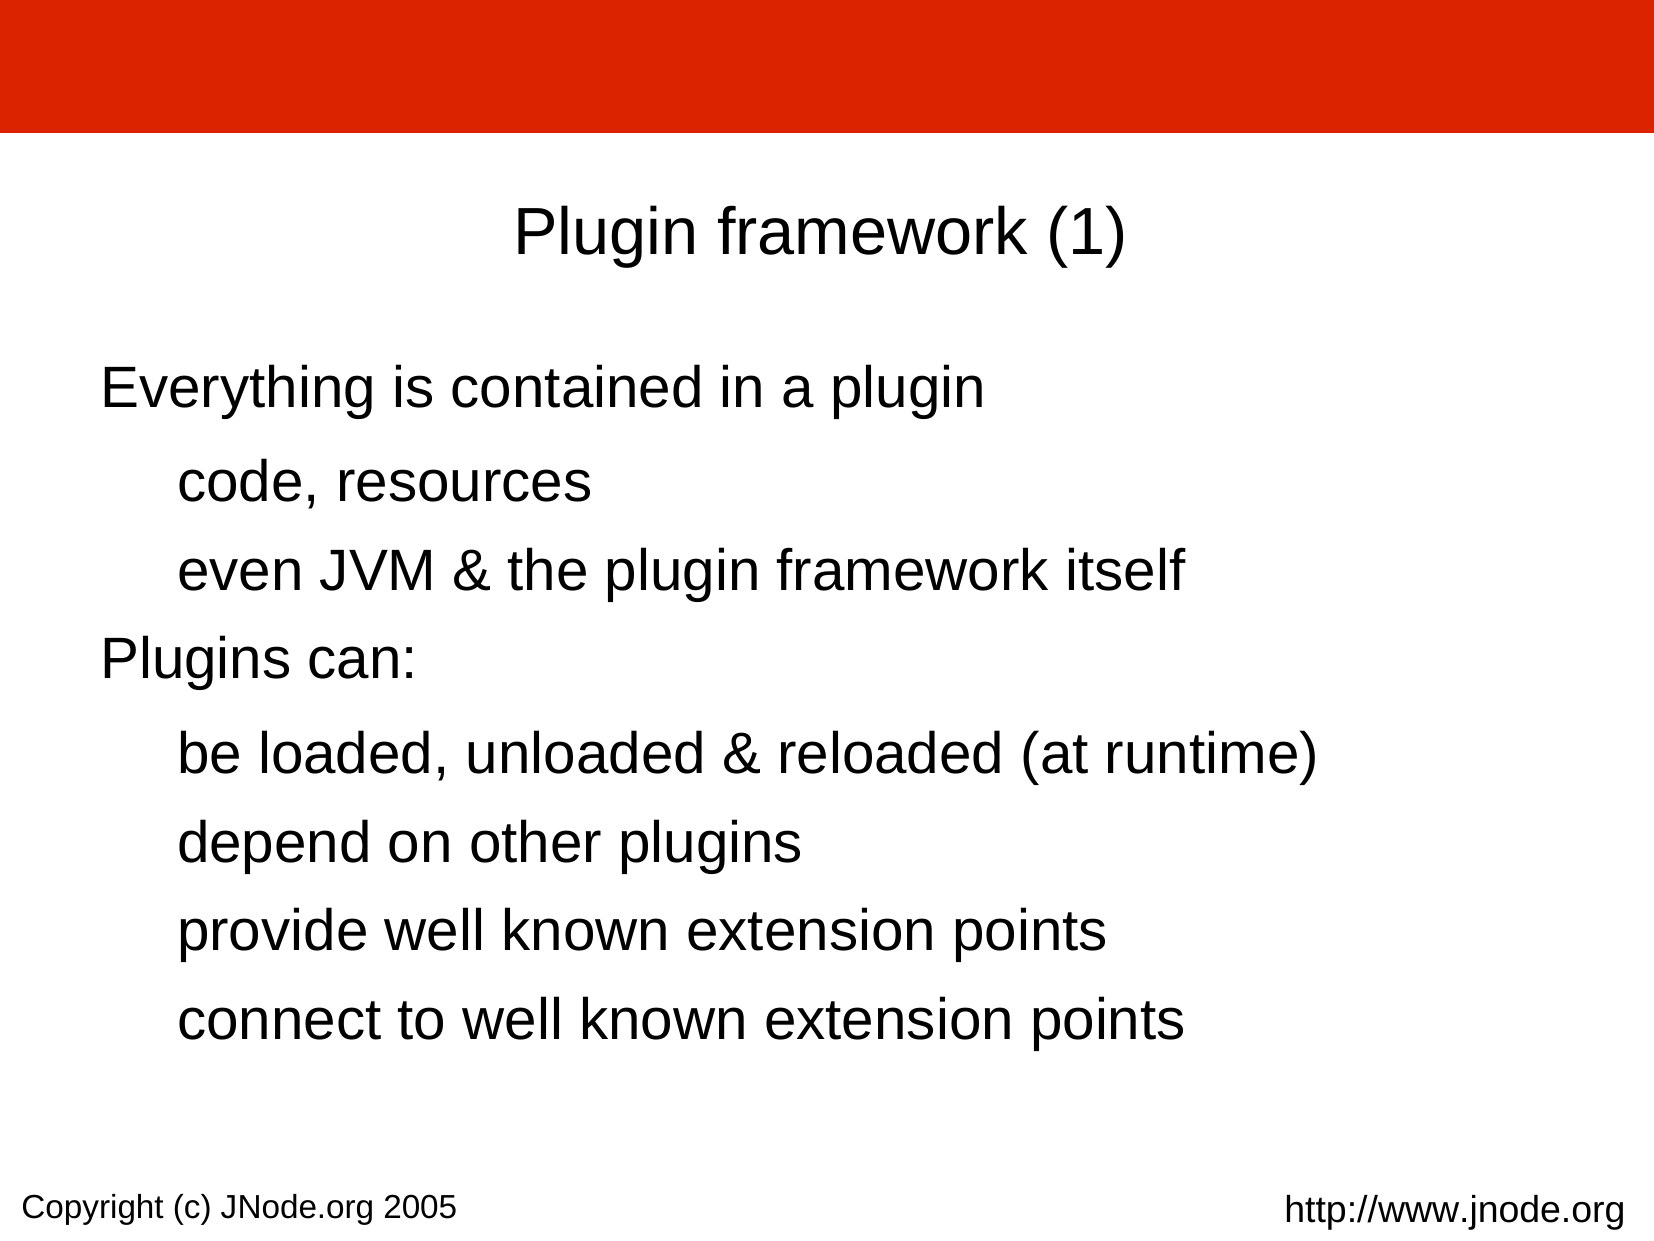

# Plugin framework (1)
Everything is contained in a plugin
code, resources
even JVM & the plugin framework itself
Plugins can:
be loaded, unloaded & reloaded (at runtime)
depend on other plugins
provide well known extension points
connect to well known extension points